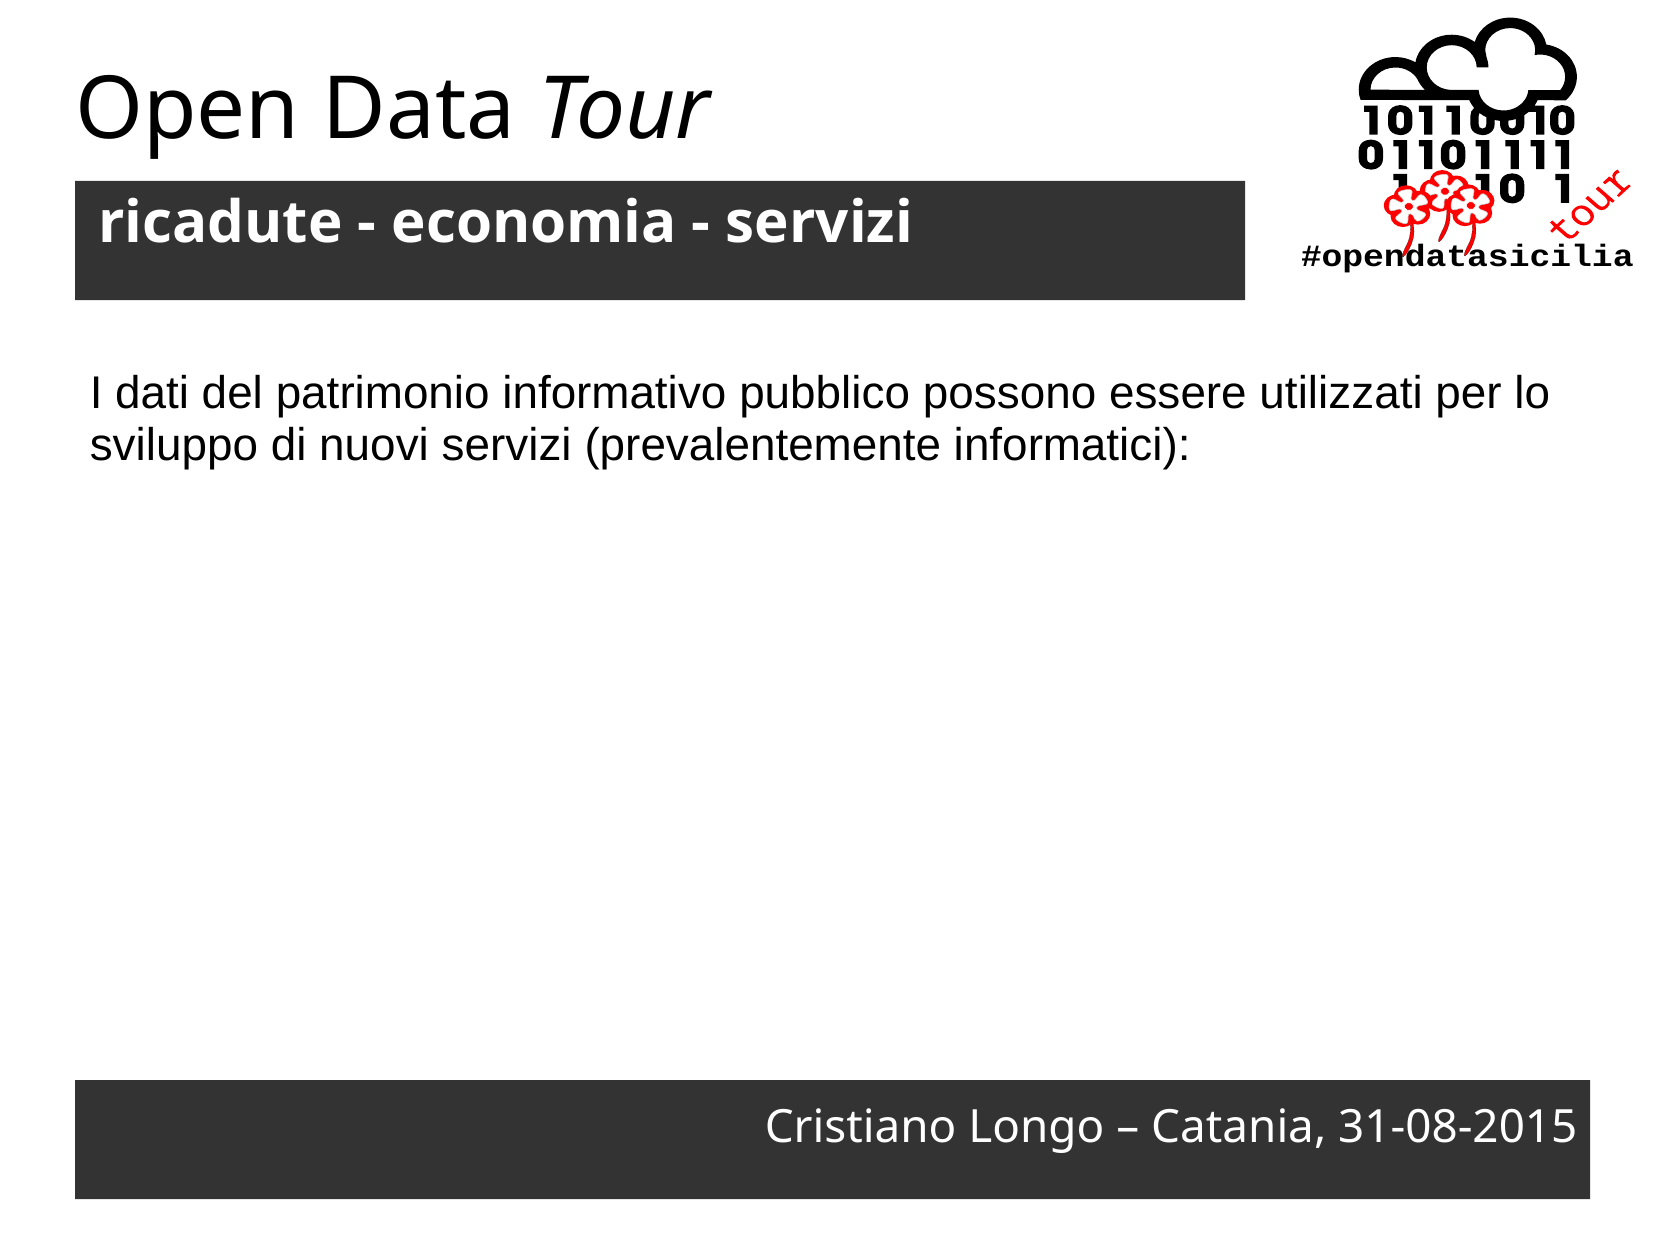

# Open Data Tour
 ricadute - economia - servizi
I dati del patrimonio informativo pubblico possono essere utilizzati per lo sviluppo di nuovi servizi (prevalentemente informatici):
 Cristiano Longo – Catania, 31-08-2015